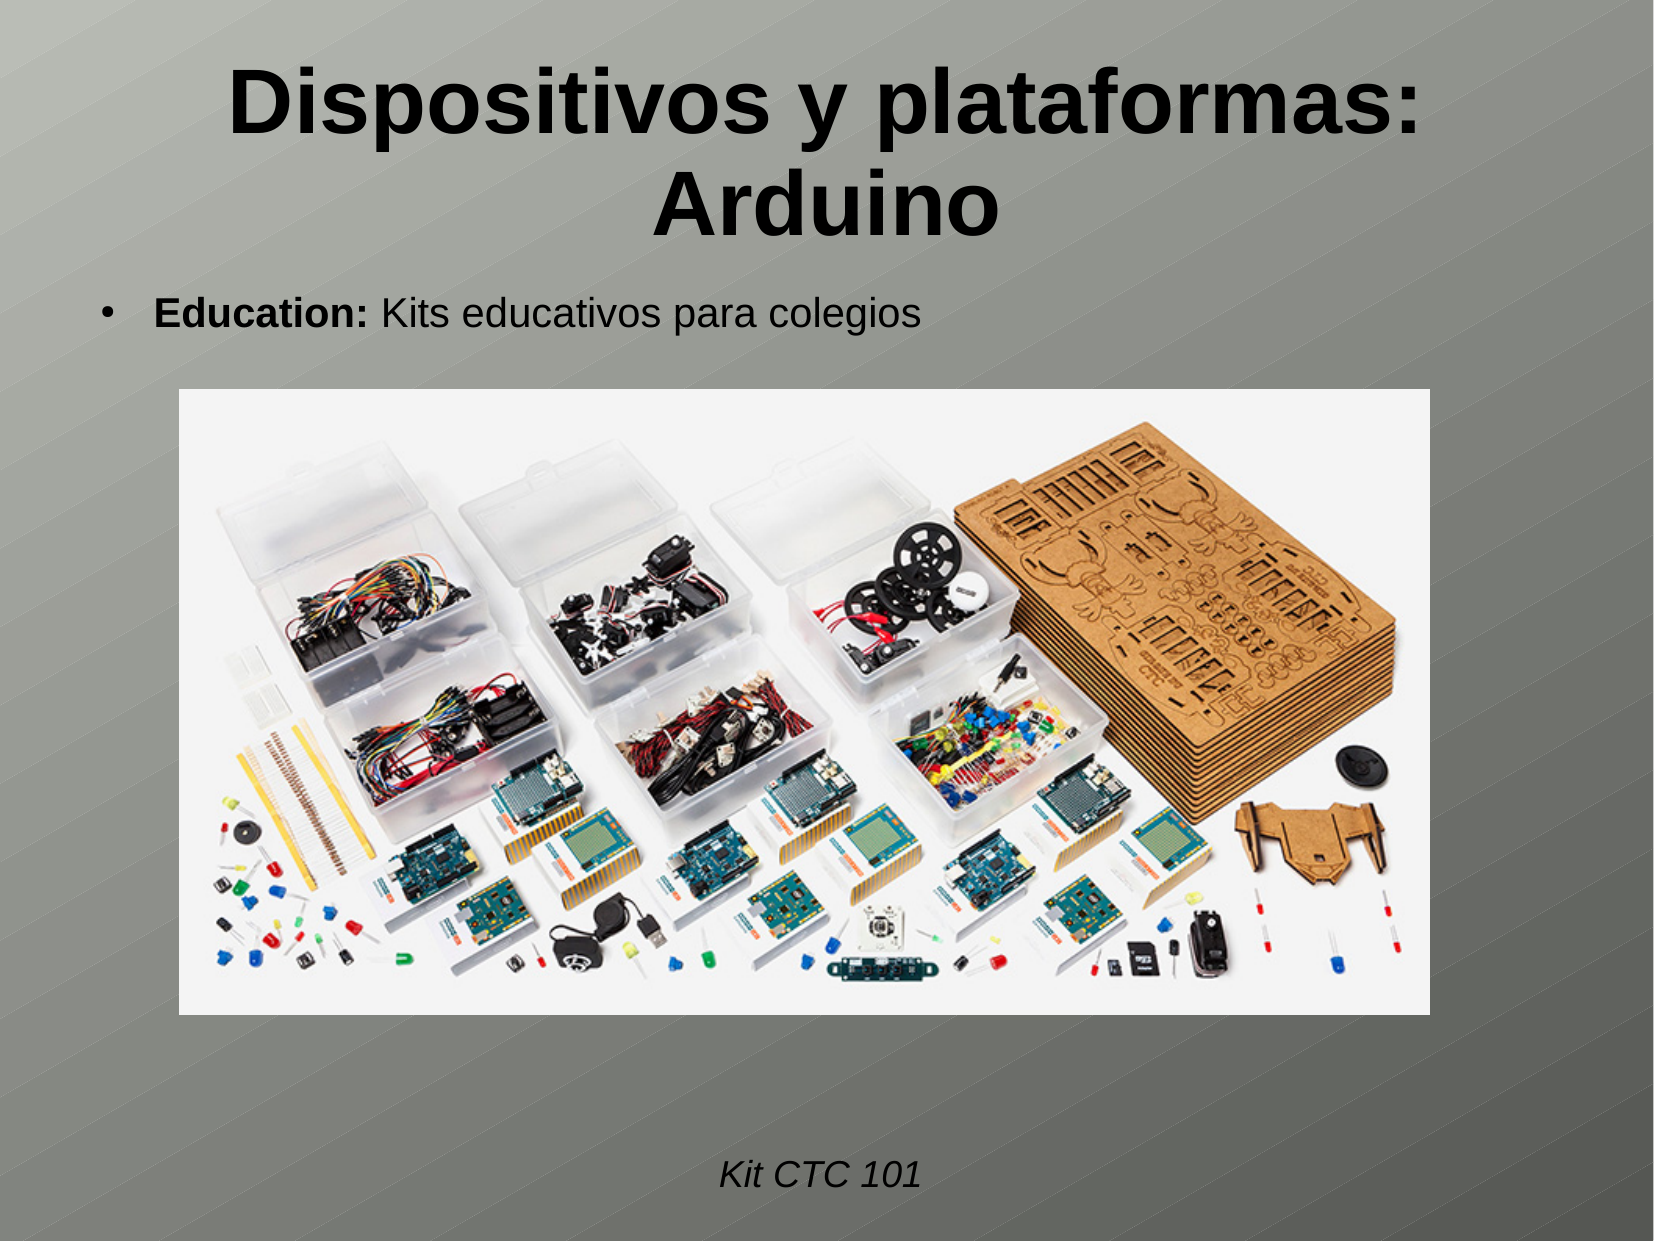

# Dispositivos y plataformas: Arduino
Education: Kits educativos para colegios
Kit CTC 101